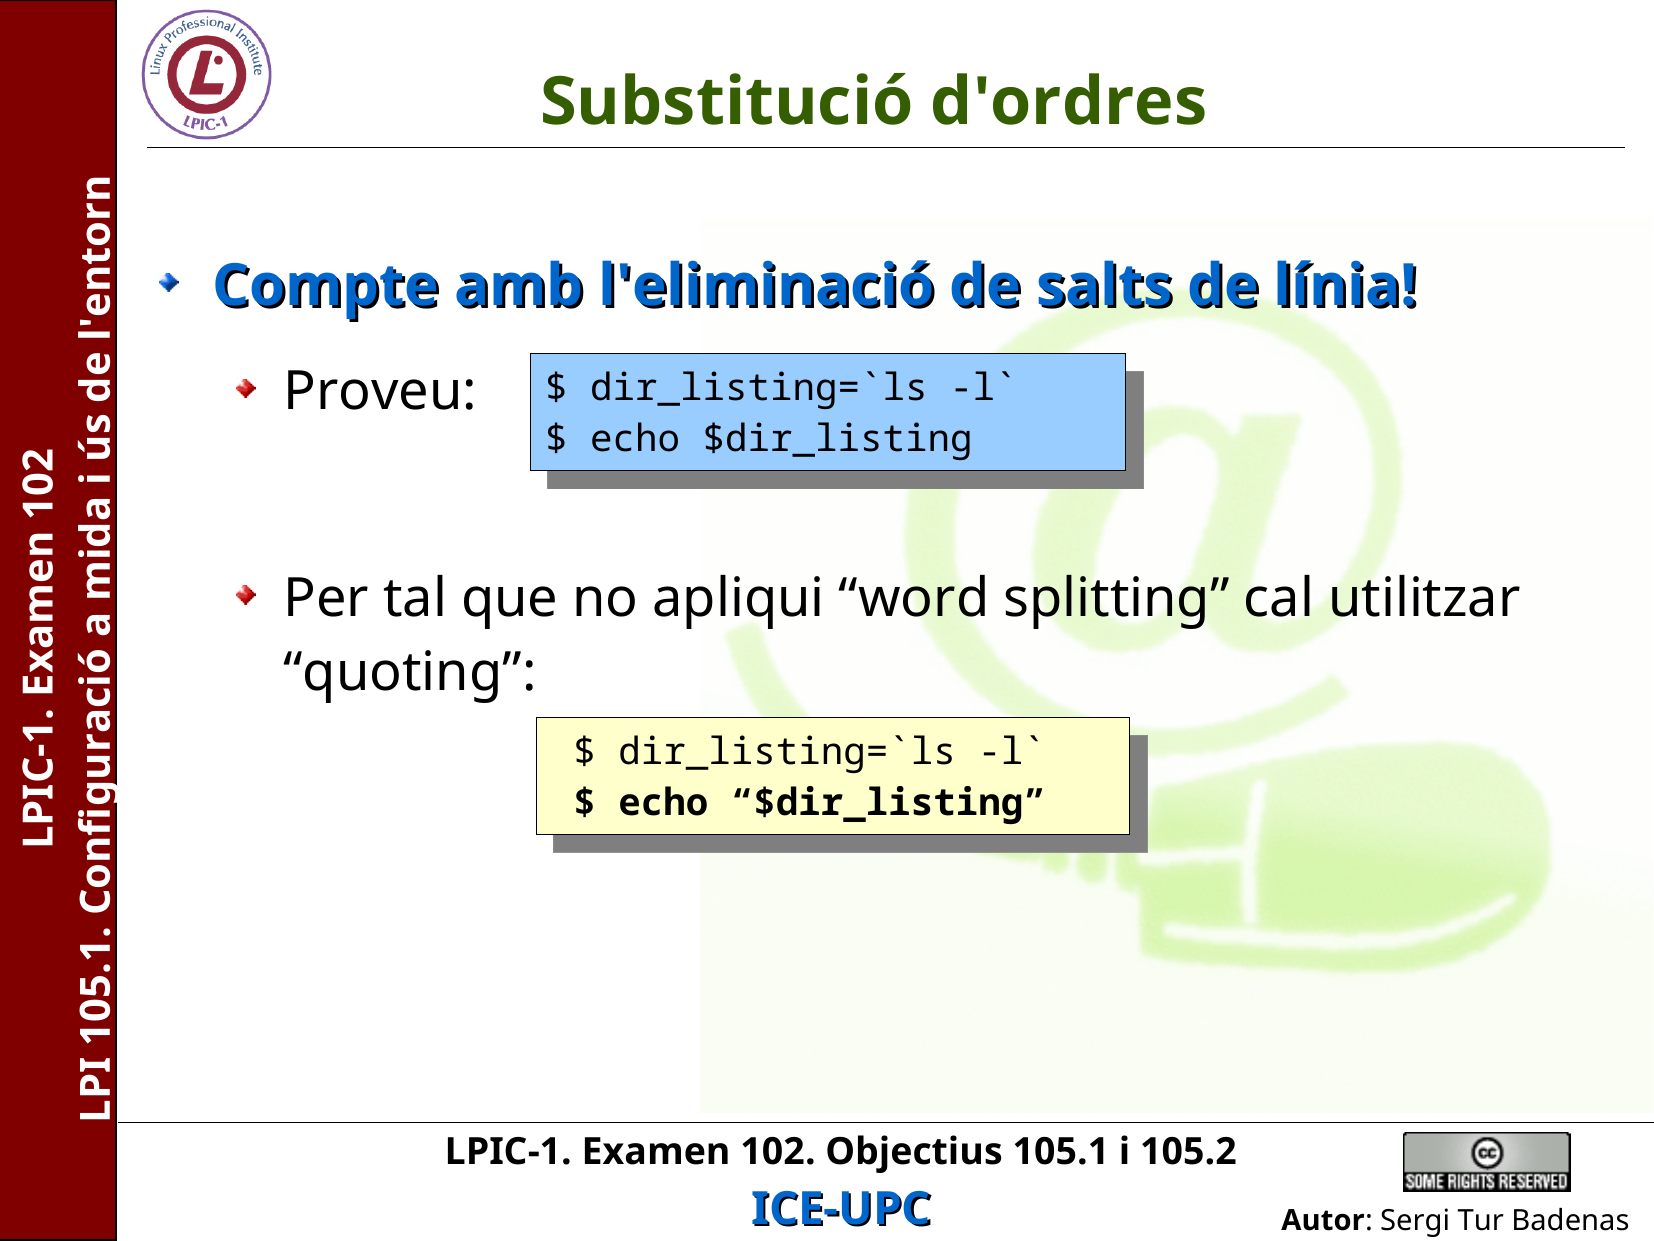

# Substitució d'ordres
Compte amb l'eliminació de salts de línia!
Proveu:
Per tal que no apliqui “word splitting” cal utilitzar “quoting”:
$ dir_listing=`ls -l`
$ echo $dir_listing
 $ dir_listing=`ls -l`
 $ echo “$dir_listing”